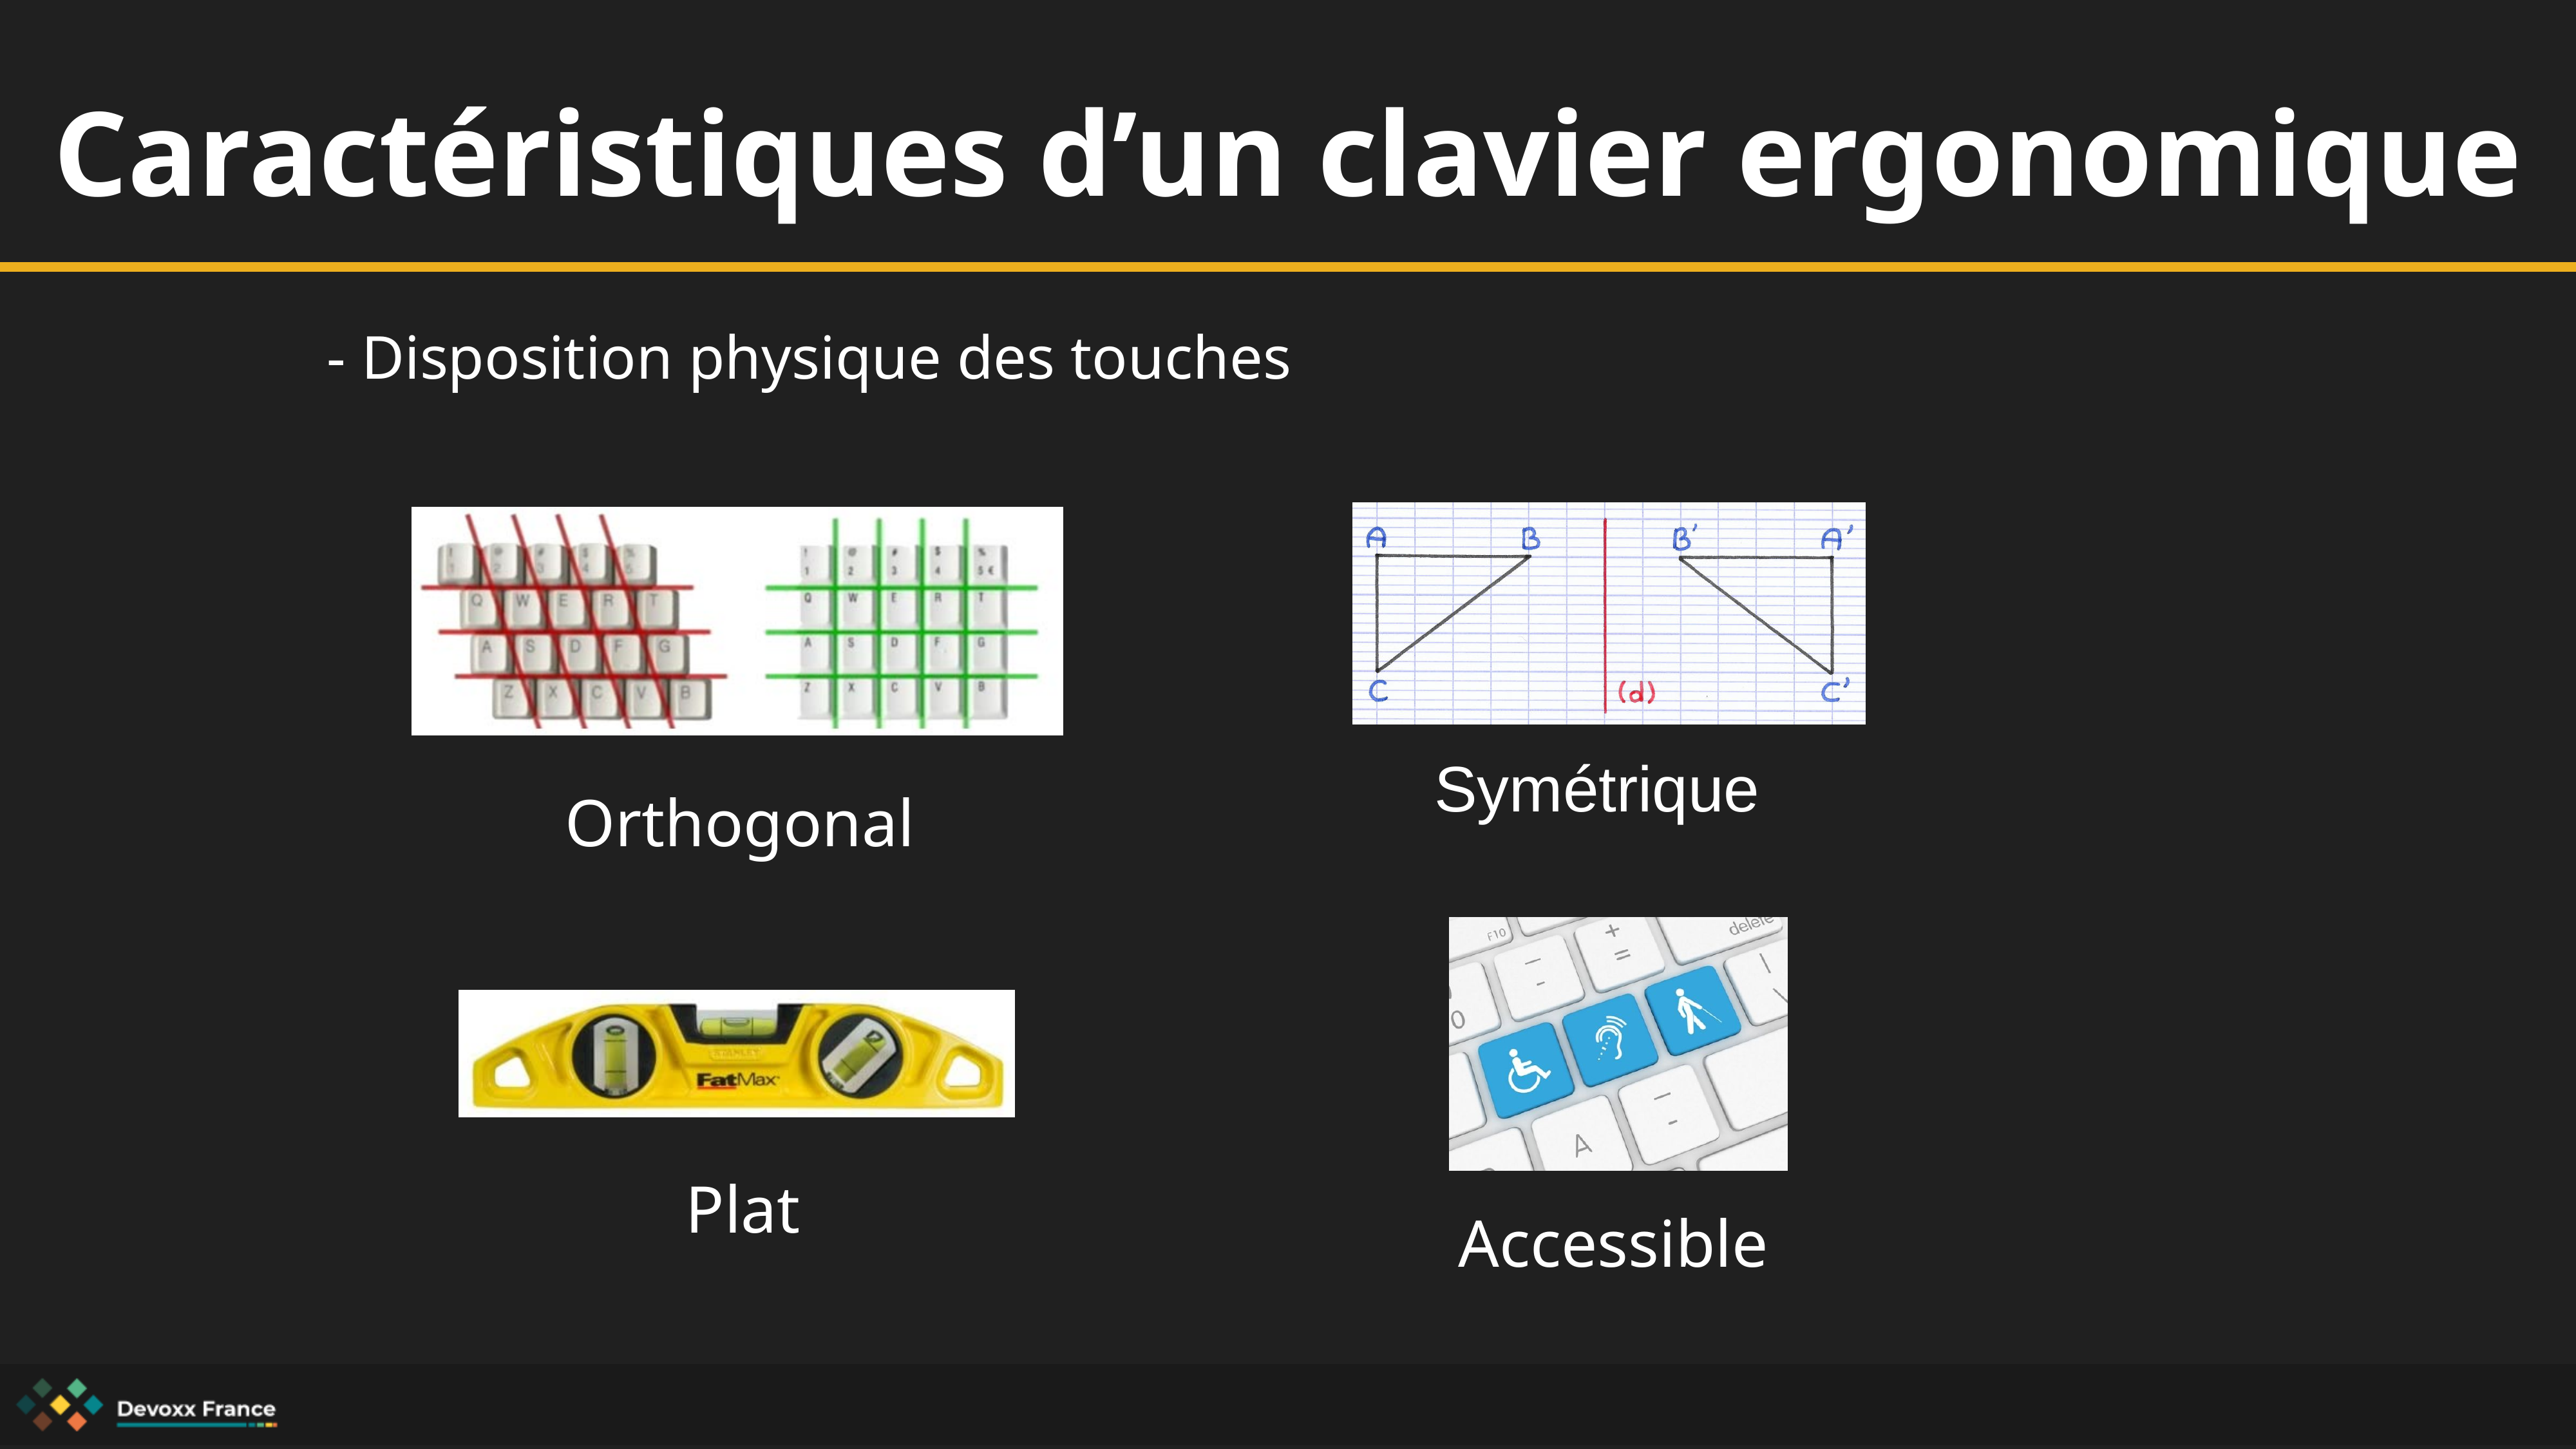

Caractéristiques d’un clavier ergonomique
- Disposition physique des touches
Symétrique
Orthogonal
Plat
Accessible